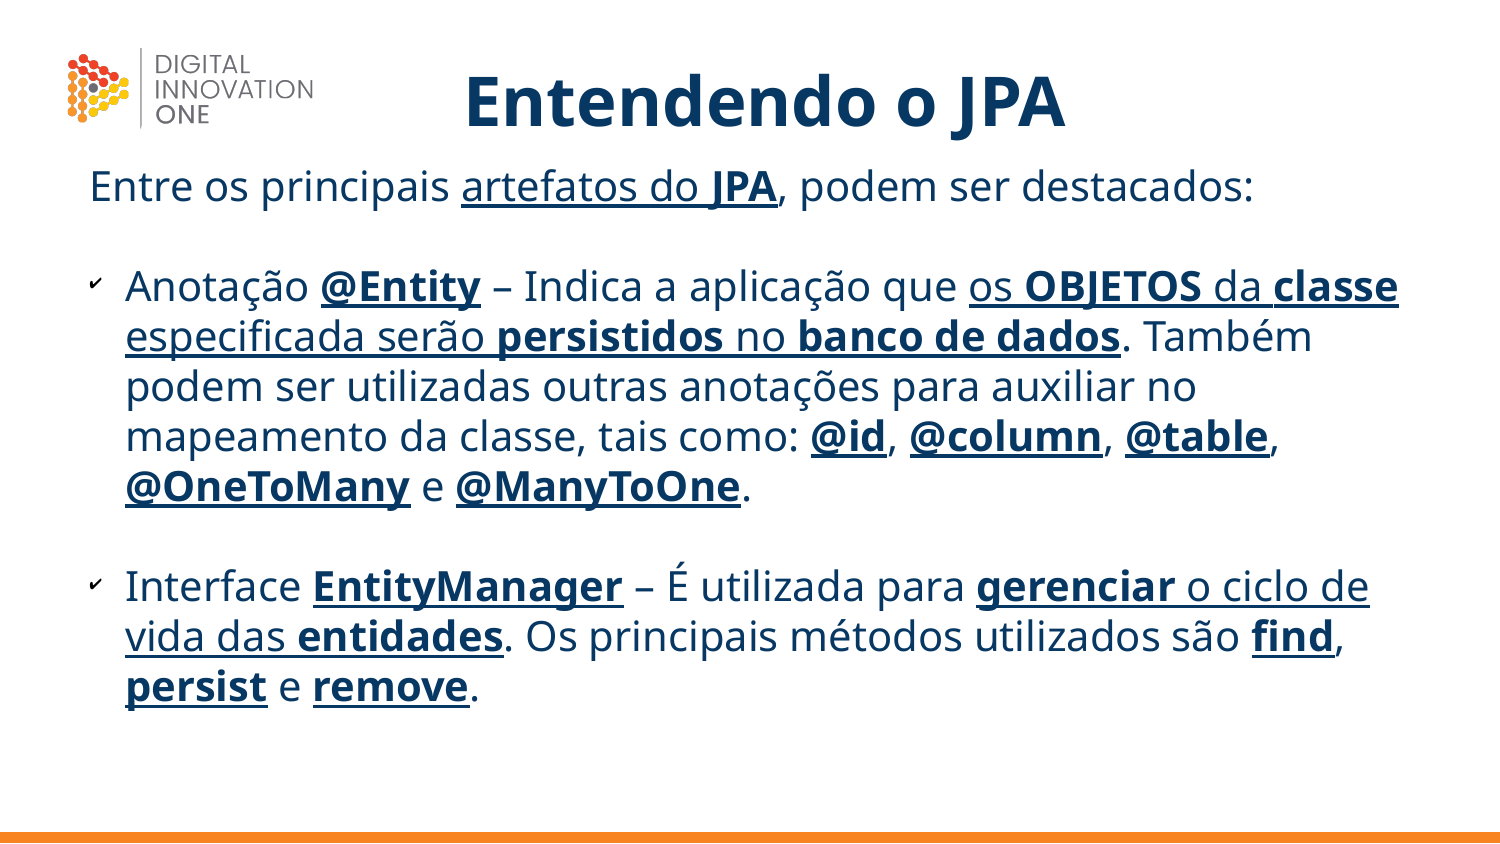

# Entendendo o JPA
Entre os principais artefatos do JPA, podem ser destacados:
Anotação @Entity – Indica a aplicação que os OBJETOS da classe especificada serão persistidos no banco de dados. Também podem ser utilizadas outras anotações para auxiliar no mapeamento da classe, tais como: @id, @column, @table, @OneToMany e @ManyToOne.
Interface EntityManager – É utilizada para gerenciar o ciclo de vida das entidades. Os principais métodos utilizados são find, persist e remove.